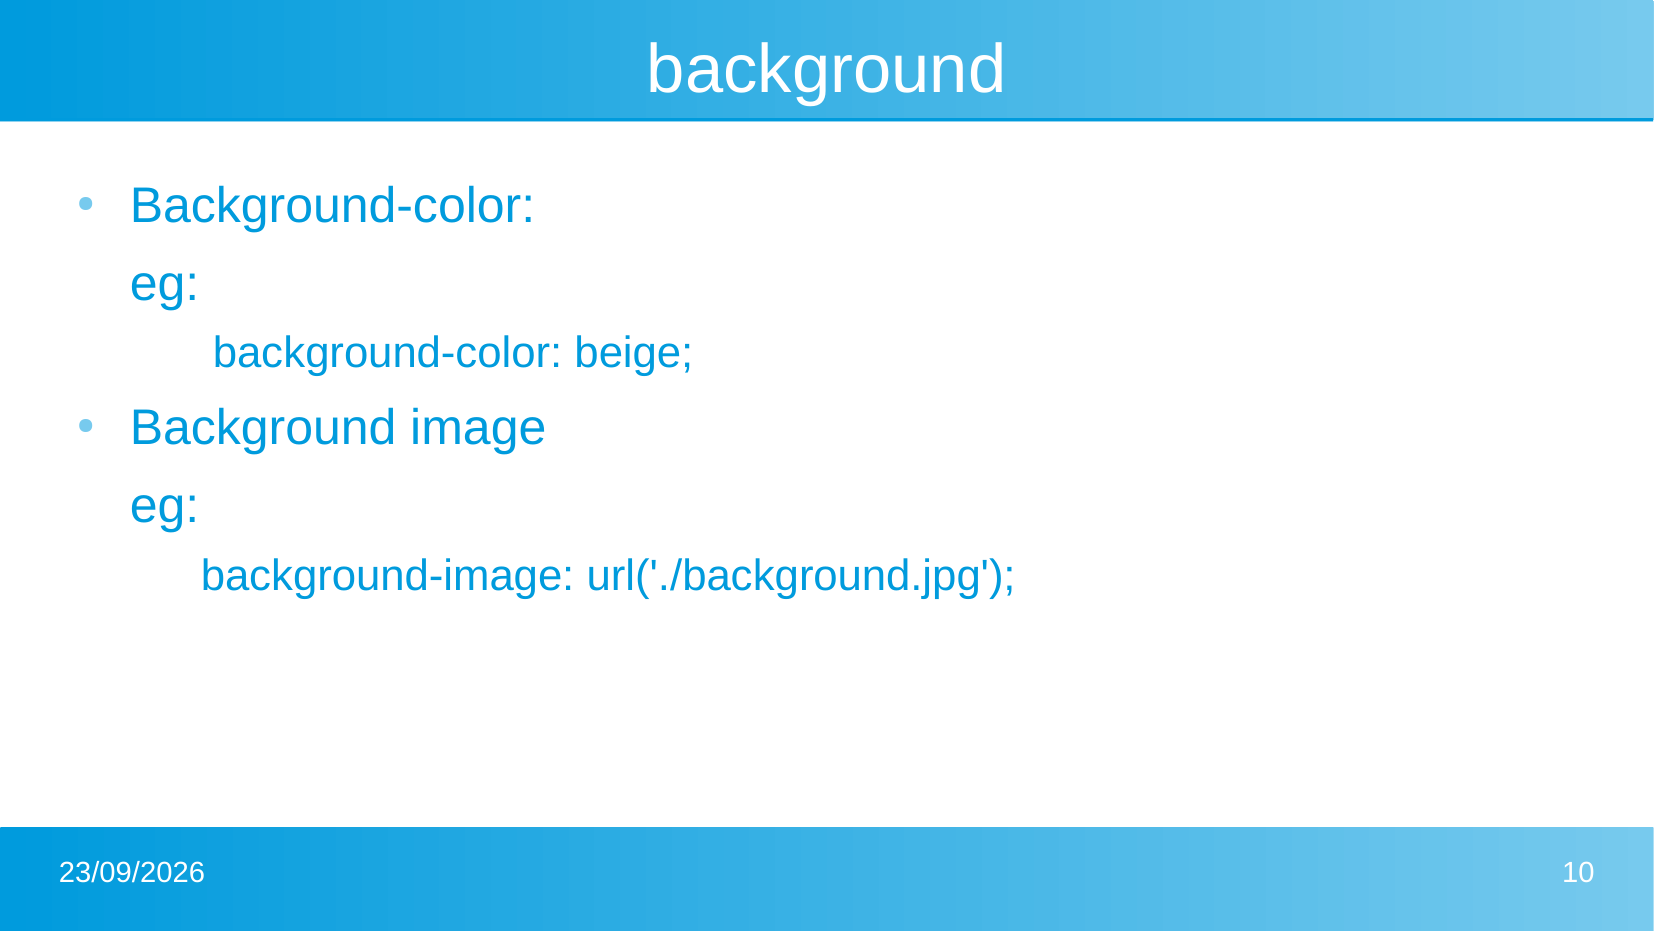

# background
Background-color:
eg:
 background-color: beige;
Background image
eg:
background-image: url('./background.jpg');
10